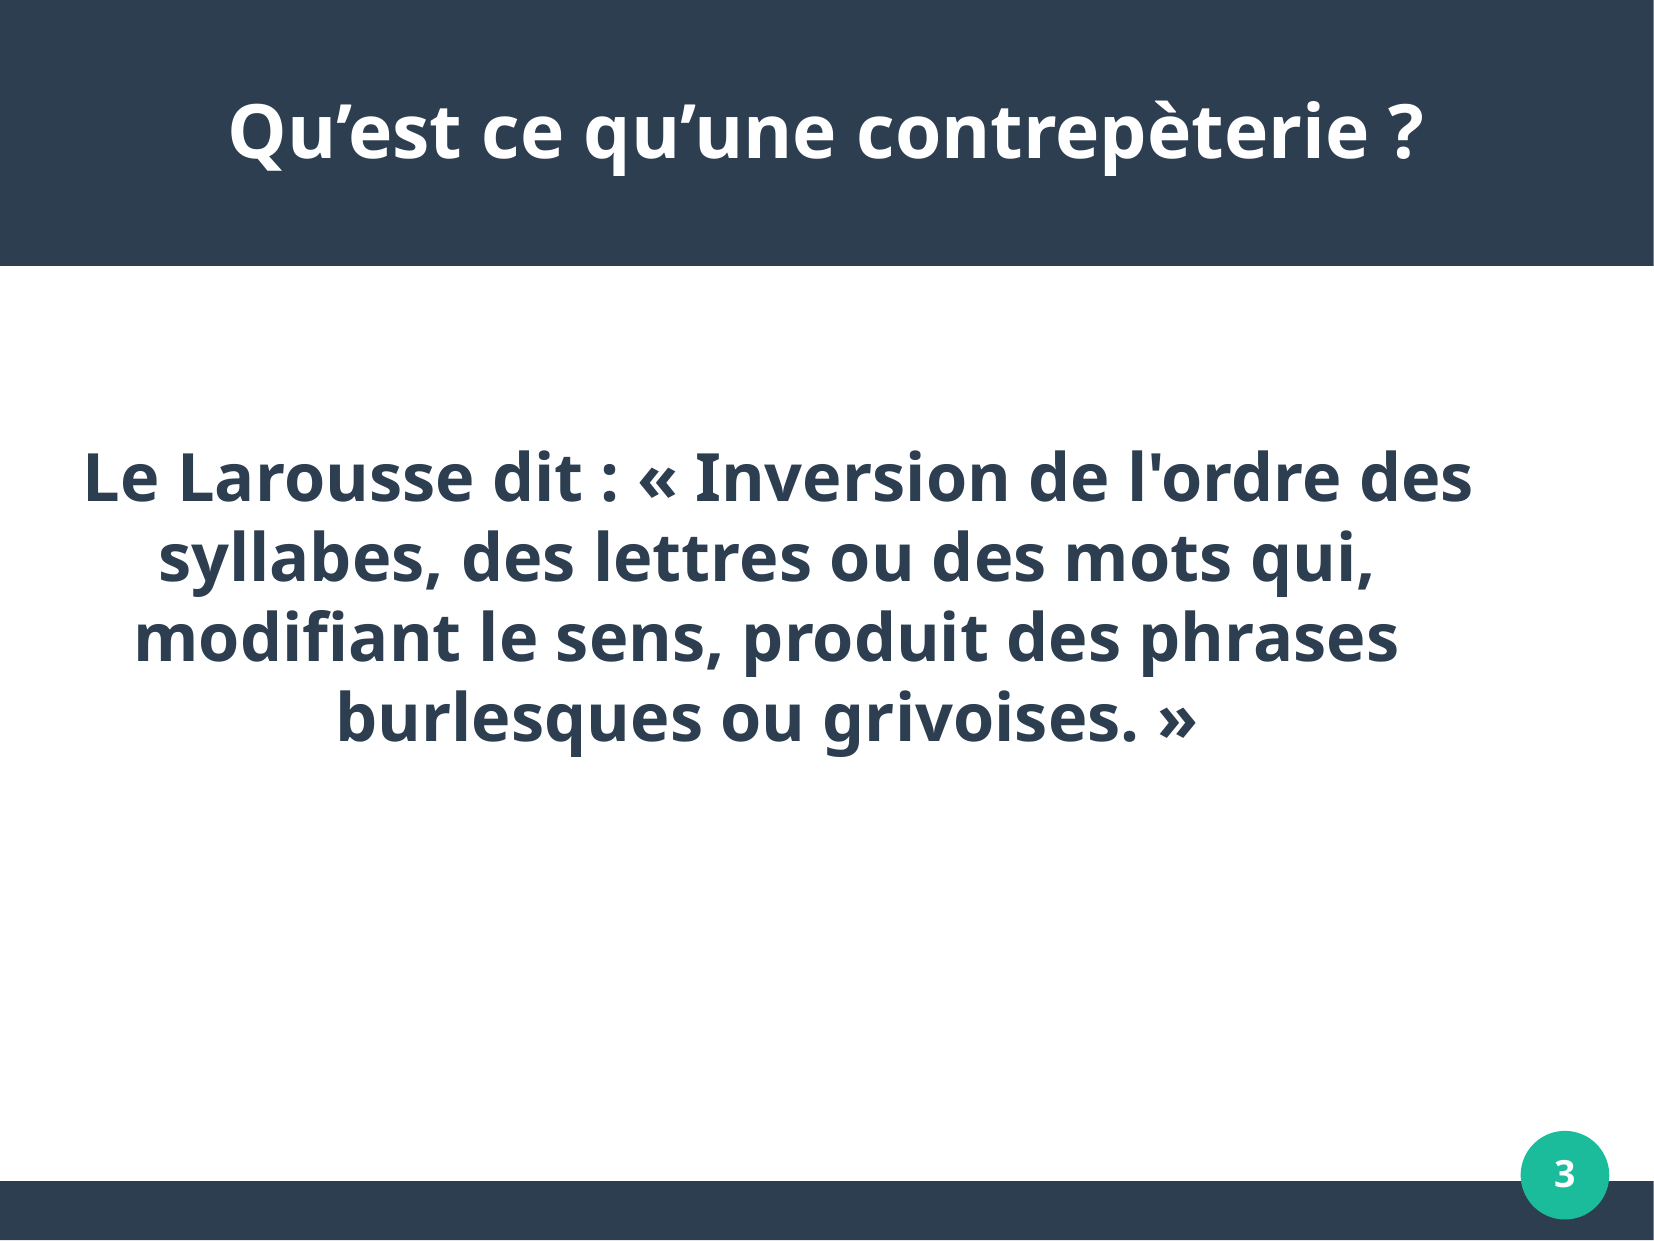

# Qu’est ce qu’une contrepèterie ?
Le Larousse dit : « Inversion de l'ordre des syllabes, des lettres ou des mots qui, modifiant le sens, produit des phrases burlesques ou grivoises. »